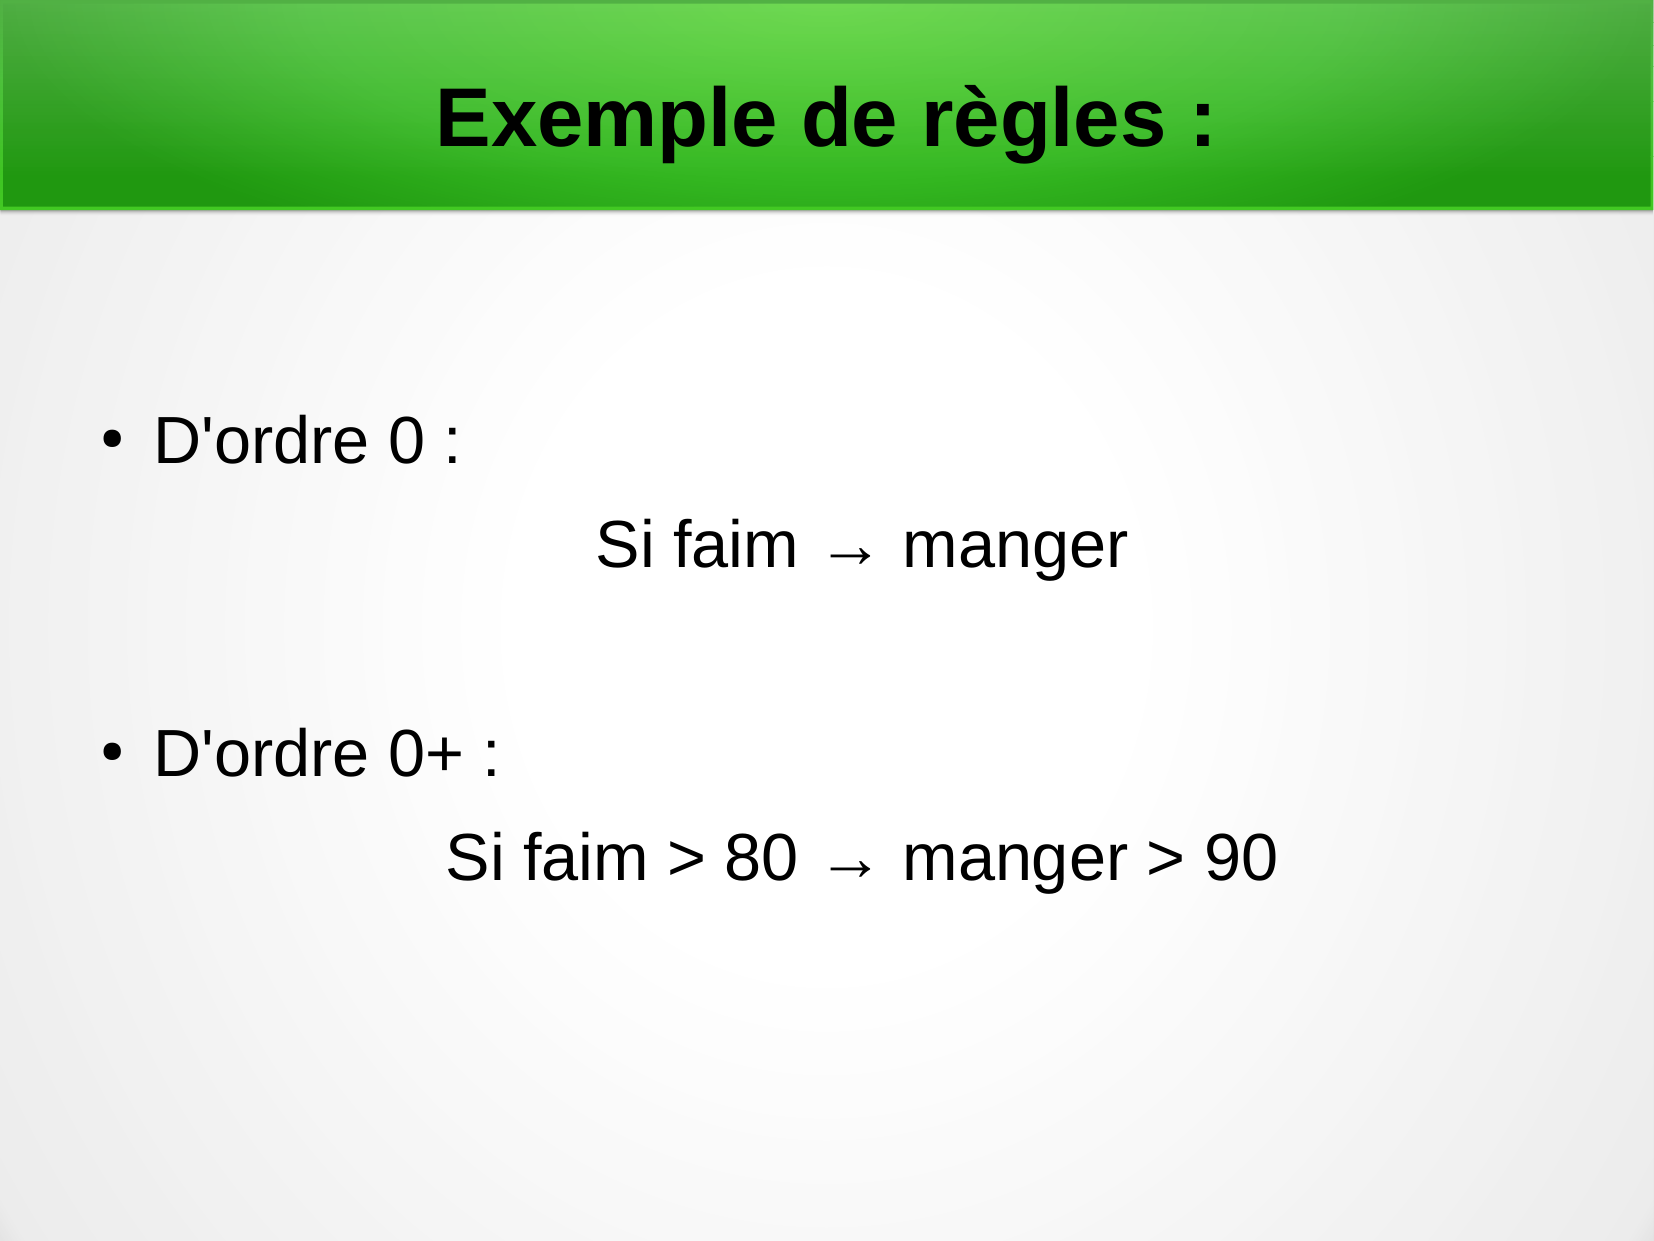

# Exemple de règles :
D'ordre 0 :
Si faim → manger
D'ordre 0+ :
Si faim > 80 → manger > 90